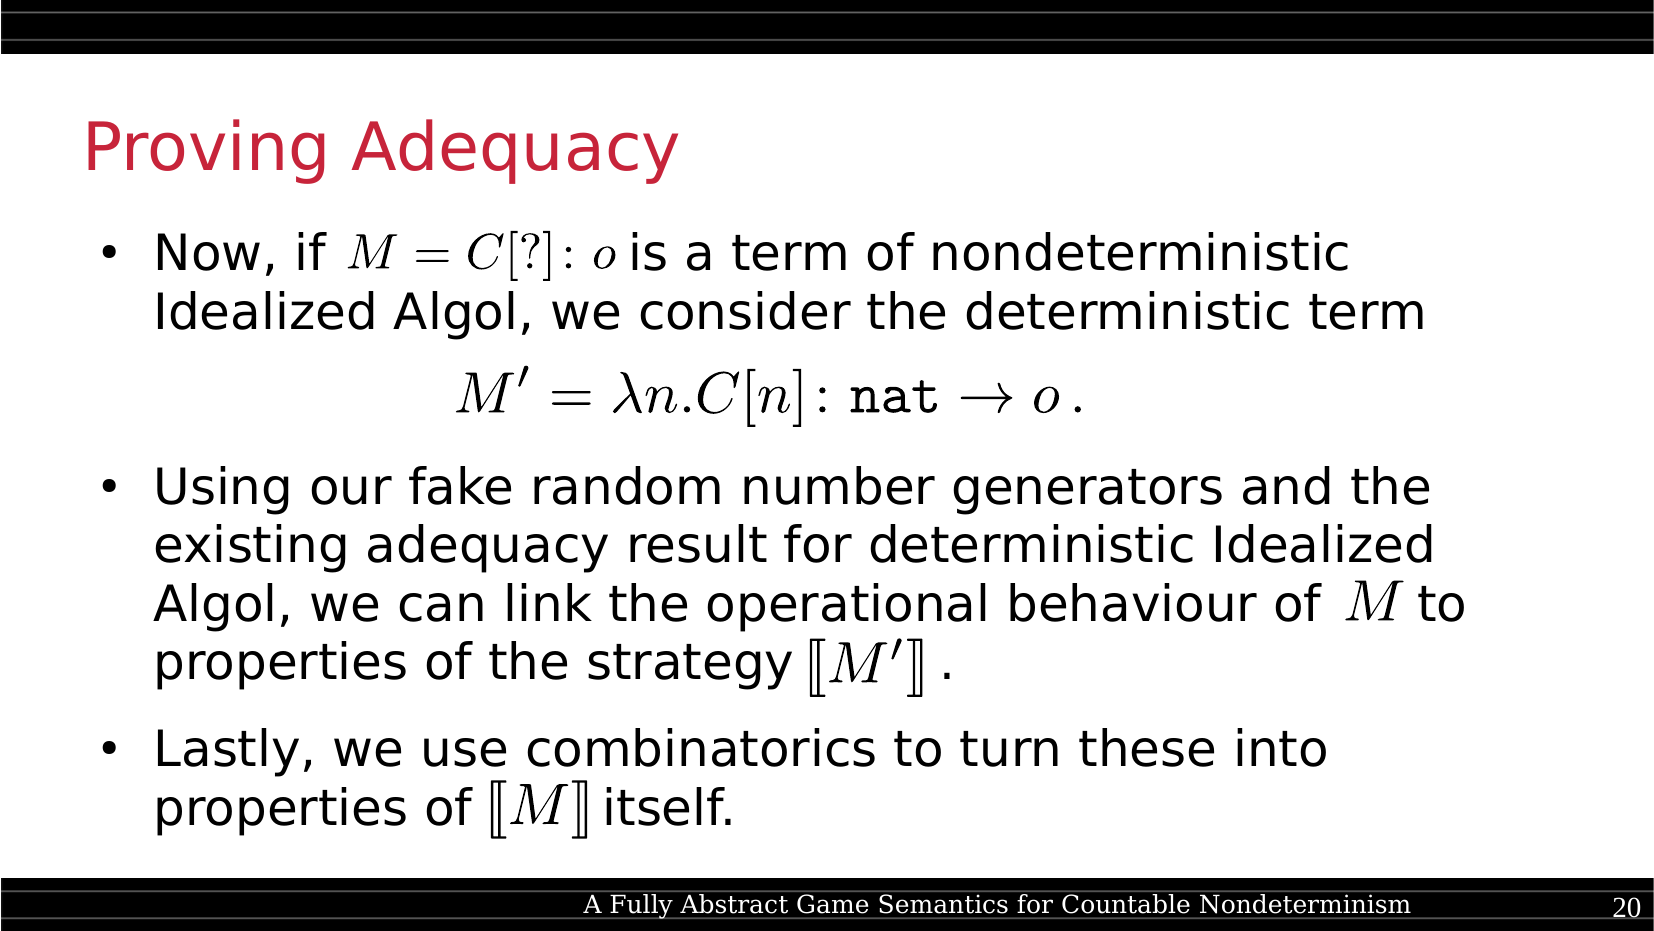

# Proving Adequacy
Now, if 				 is a term of nondeterministic Idealized Algol, we consider the deterministic term
Using our fake random number generators and the existing adequacy result for deterministic Idealized Algol, we can link the operational behaviour of to properties of the strategy		 .
Lastly, we use combinatorics to turn these into properties of 	 itself.